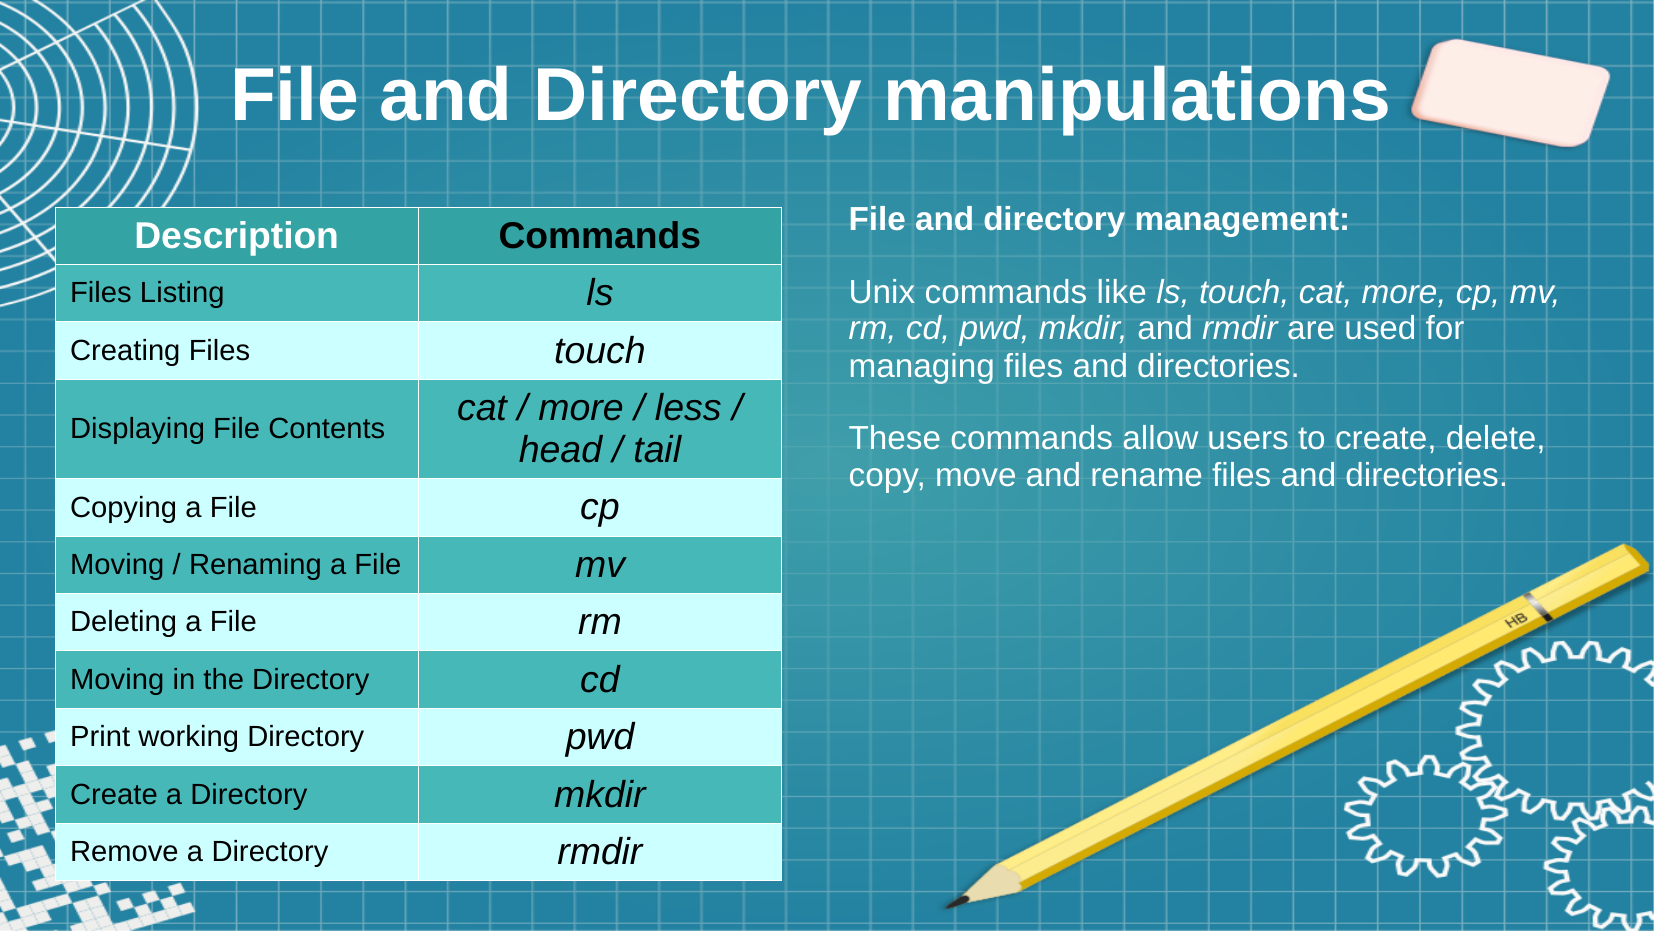

# File and Directory manipulations
File and directory management:
Unix commands like ls, touch, cat, more, cp, mv, rm, cd, pwd, mkdir, and rmdir are used for managing files and directories.
These commands allow users to create, delete, copy, move and rename files and directories.
| Description | Commands |
| --- | --- |
| Files Listing | ls |
| Creating Files | touch |
| Displaying File Contents | cat / more / less / head / tail |
| Copying a File | cp |
| Moving / Renaming a File | mv |
| Deleting a File | rm |
| Moving in the Directory | cd |
| Print working Directory | pwd |
| Create a Directory | mkdir |
| Remove a Directory | rmdir |